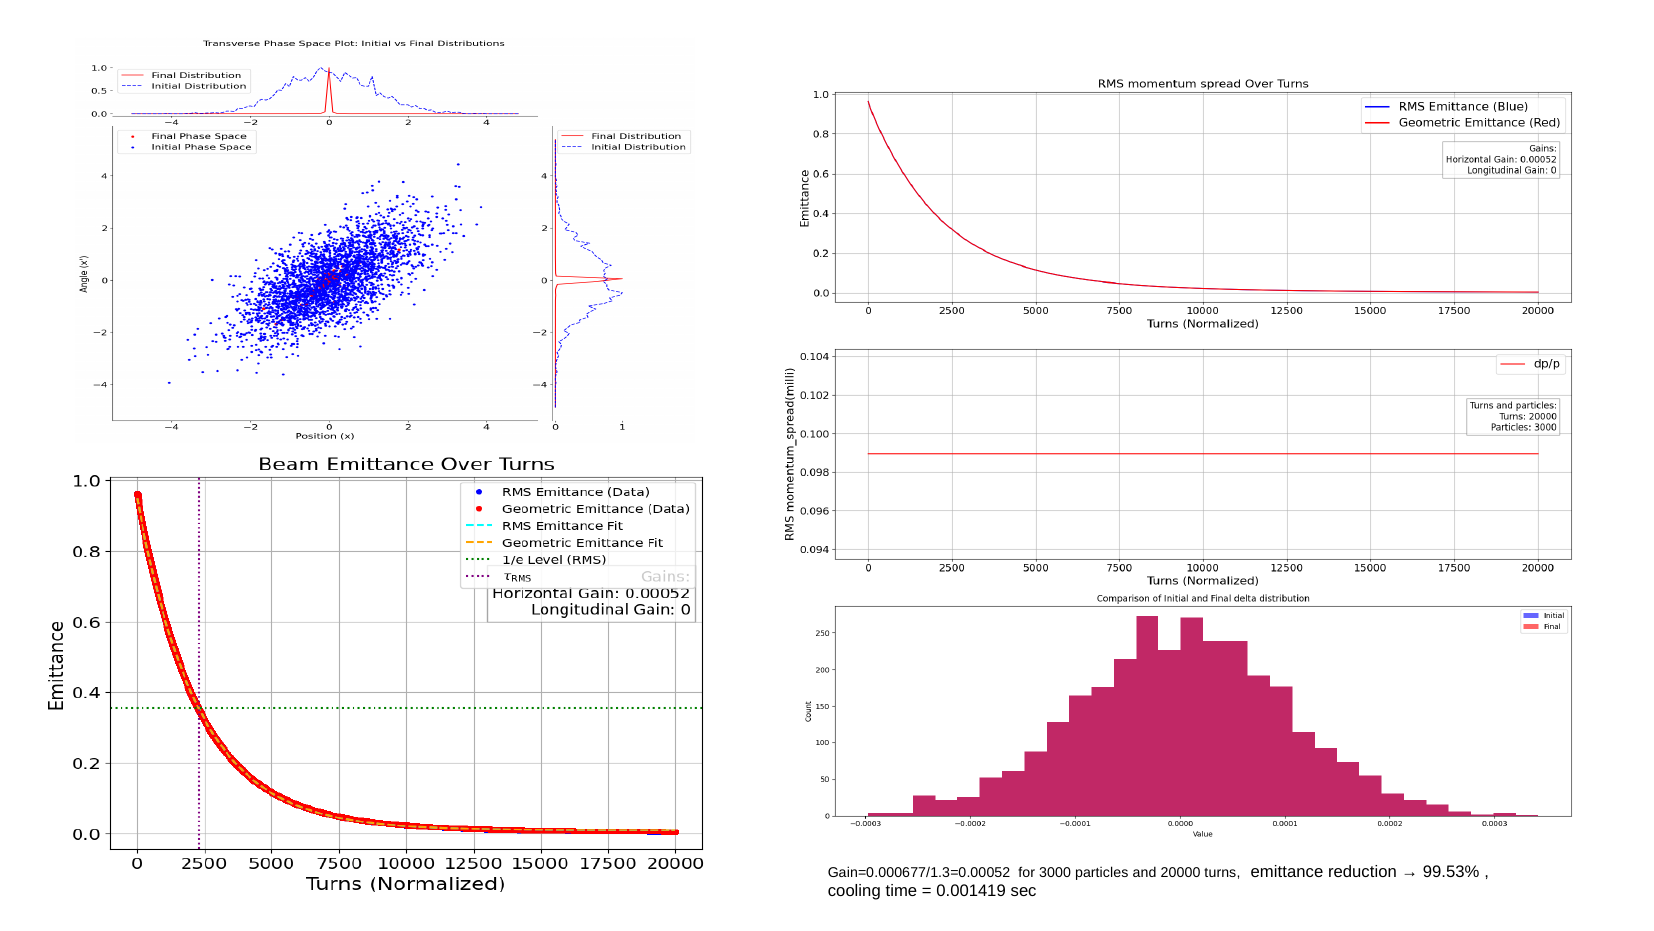

# Gain=0.000677/1.3=0.00052 for 3000 particles and 20000 turns, emittance reduction → 99.53% , cooling time = 0.001419 sec